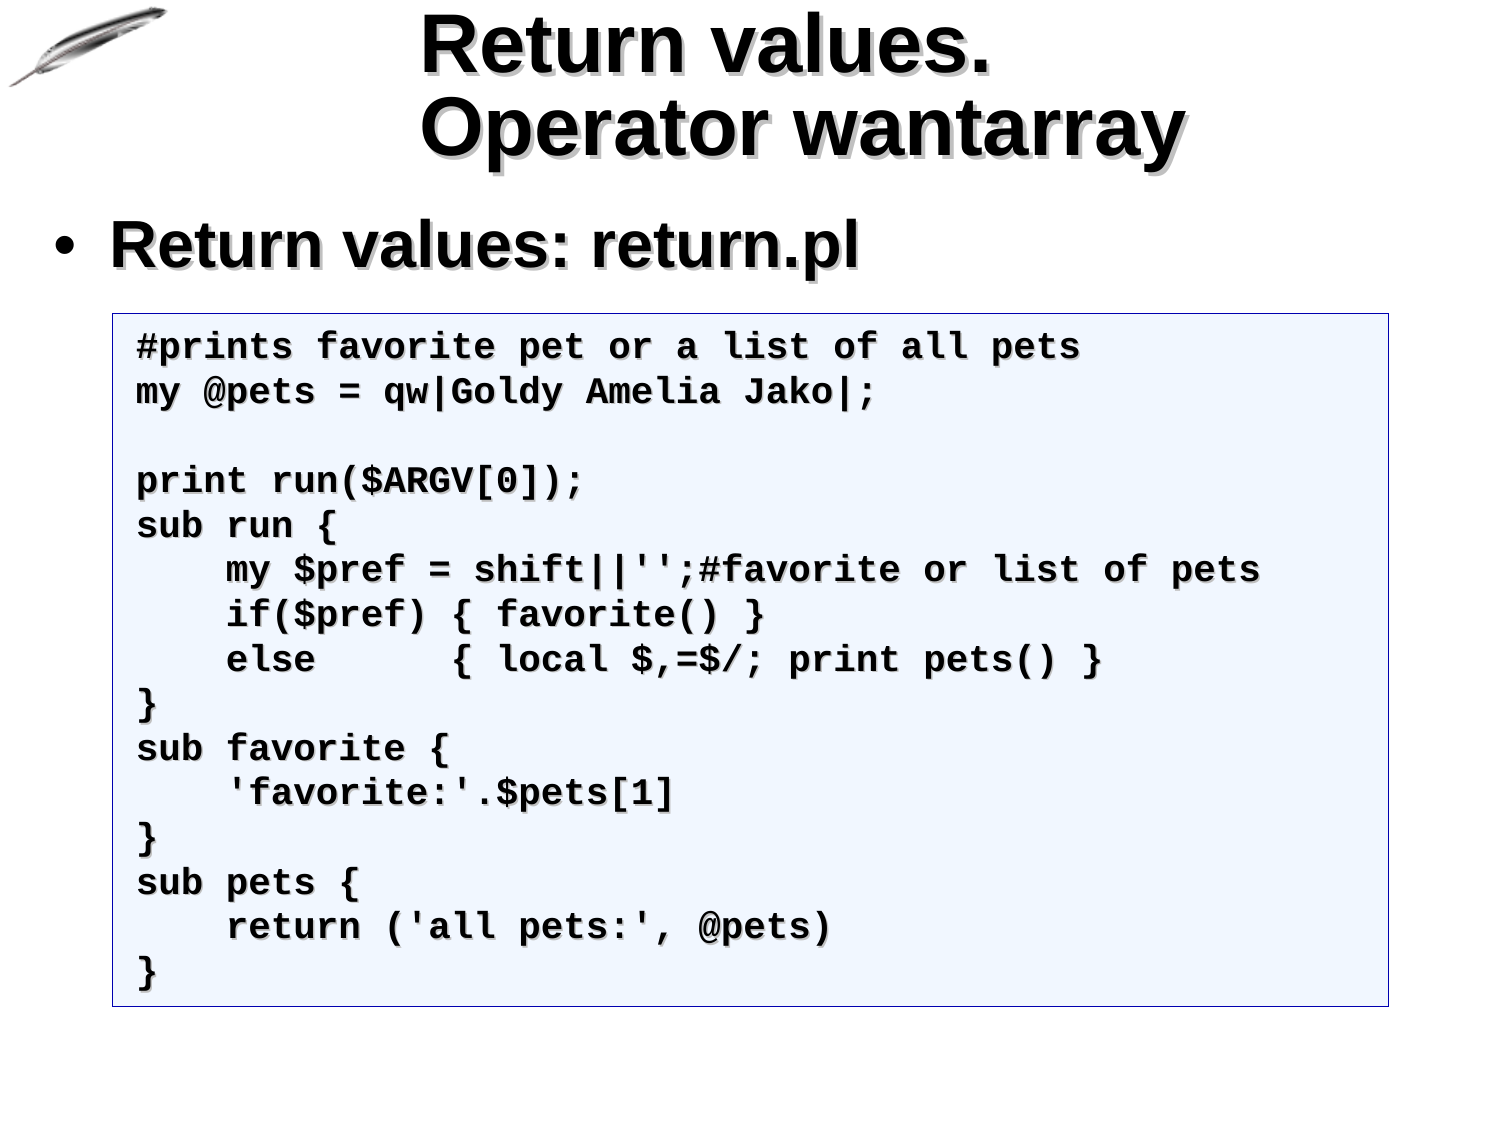

# Return values. Operator wantarray
Return values: return.pl
#prints favorite pet or a list of all pets
my @pets = qw|Goldy Amelia Jako|;
print run($ARGV[0]);
sub run {
 my $pref = shift||'';#favorite or list of pets
 if($pref) { favorite() }
 else { local $,=$/; print pets() }
}
sub favorite {
 'favorite:'.$pets[1]
}
sub pets {
 return ('all pets:', @pets)
}